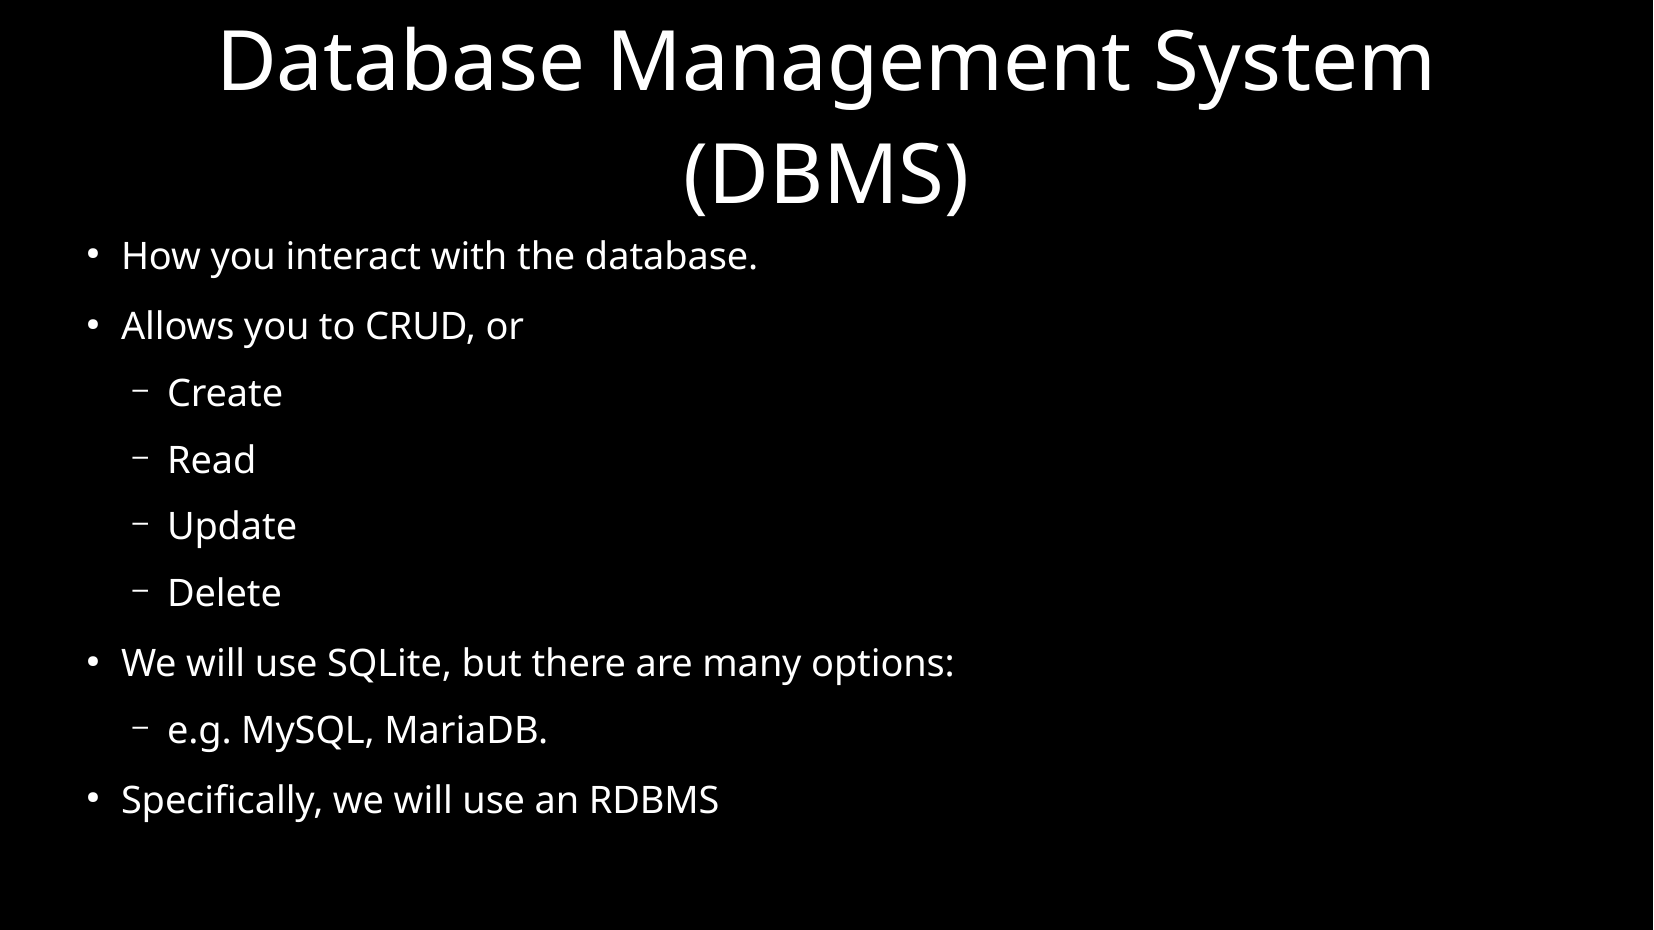

# Database Management System (DBMS)
How you interact with the database.
Allows you to CRUD, or
Create
Read
Update
Delete
We will use SQLite, but there are many options:
e.g. MySQL, MariaDB.
Specifically, we will use an RDBMS